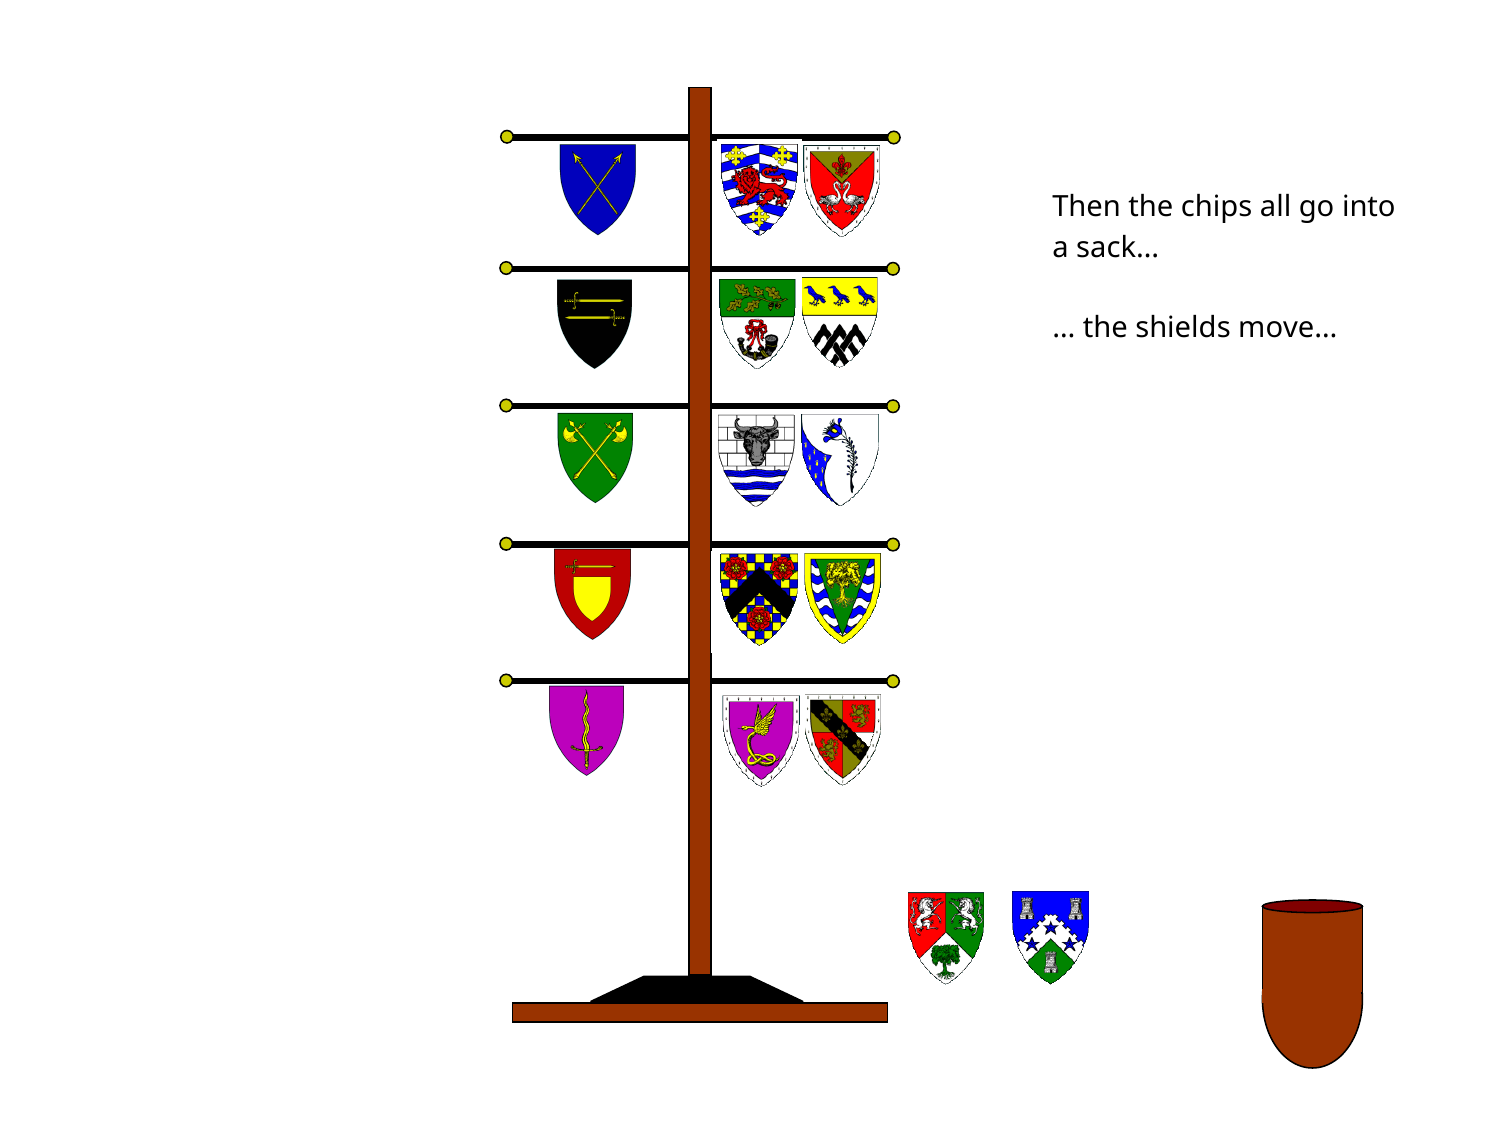

Then the chips all go into a sack…
… the shields move…